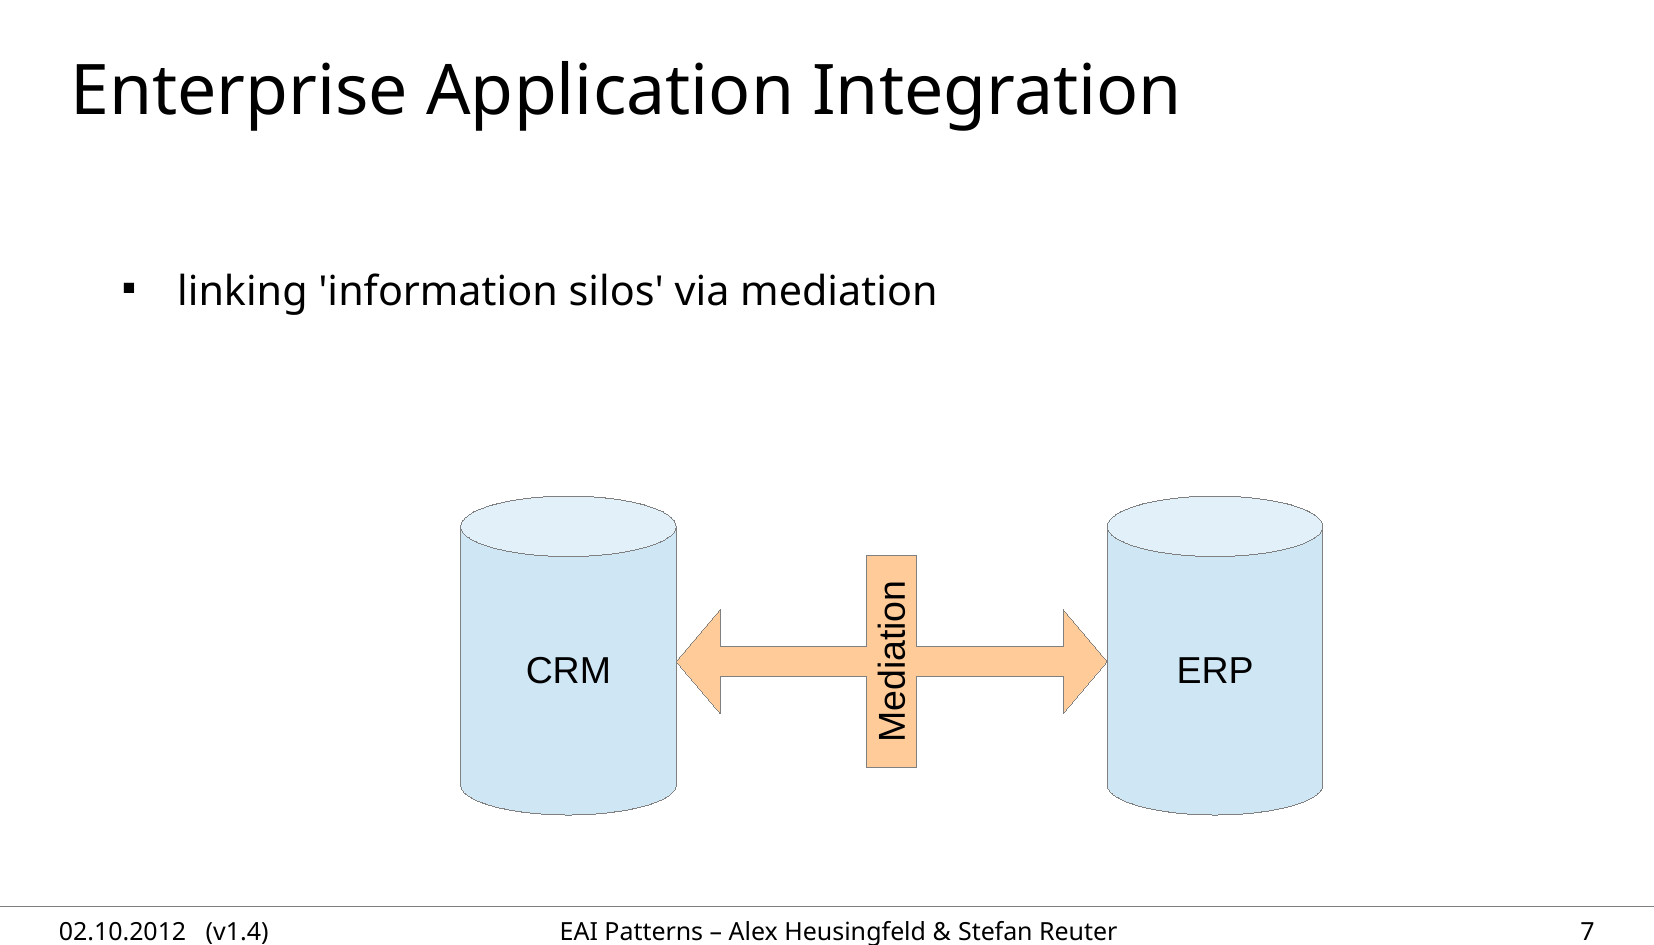

# Enterprise Application Integration
linking 'information silos' via mediation
Mediation
CRM
ERP
2012-08-30
EAI Patterns - Alex Heusingfeld & Stefan Reuter
7